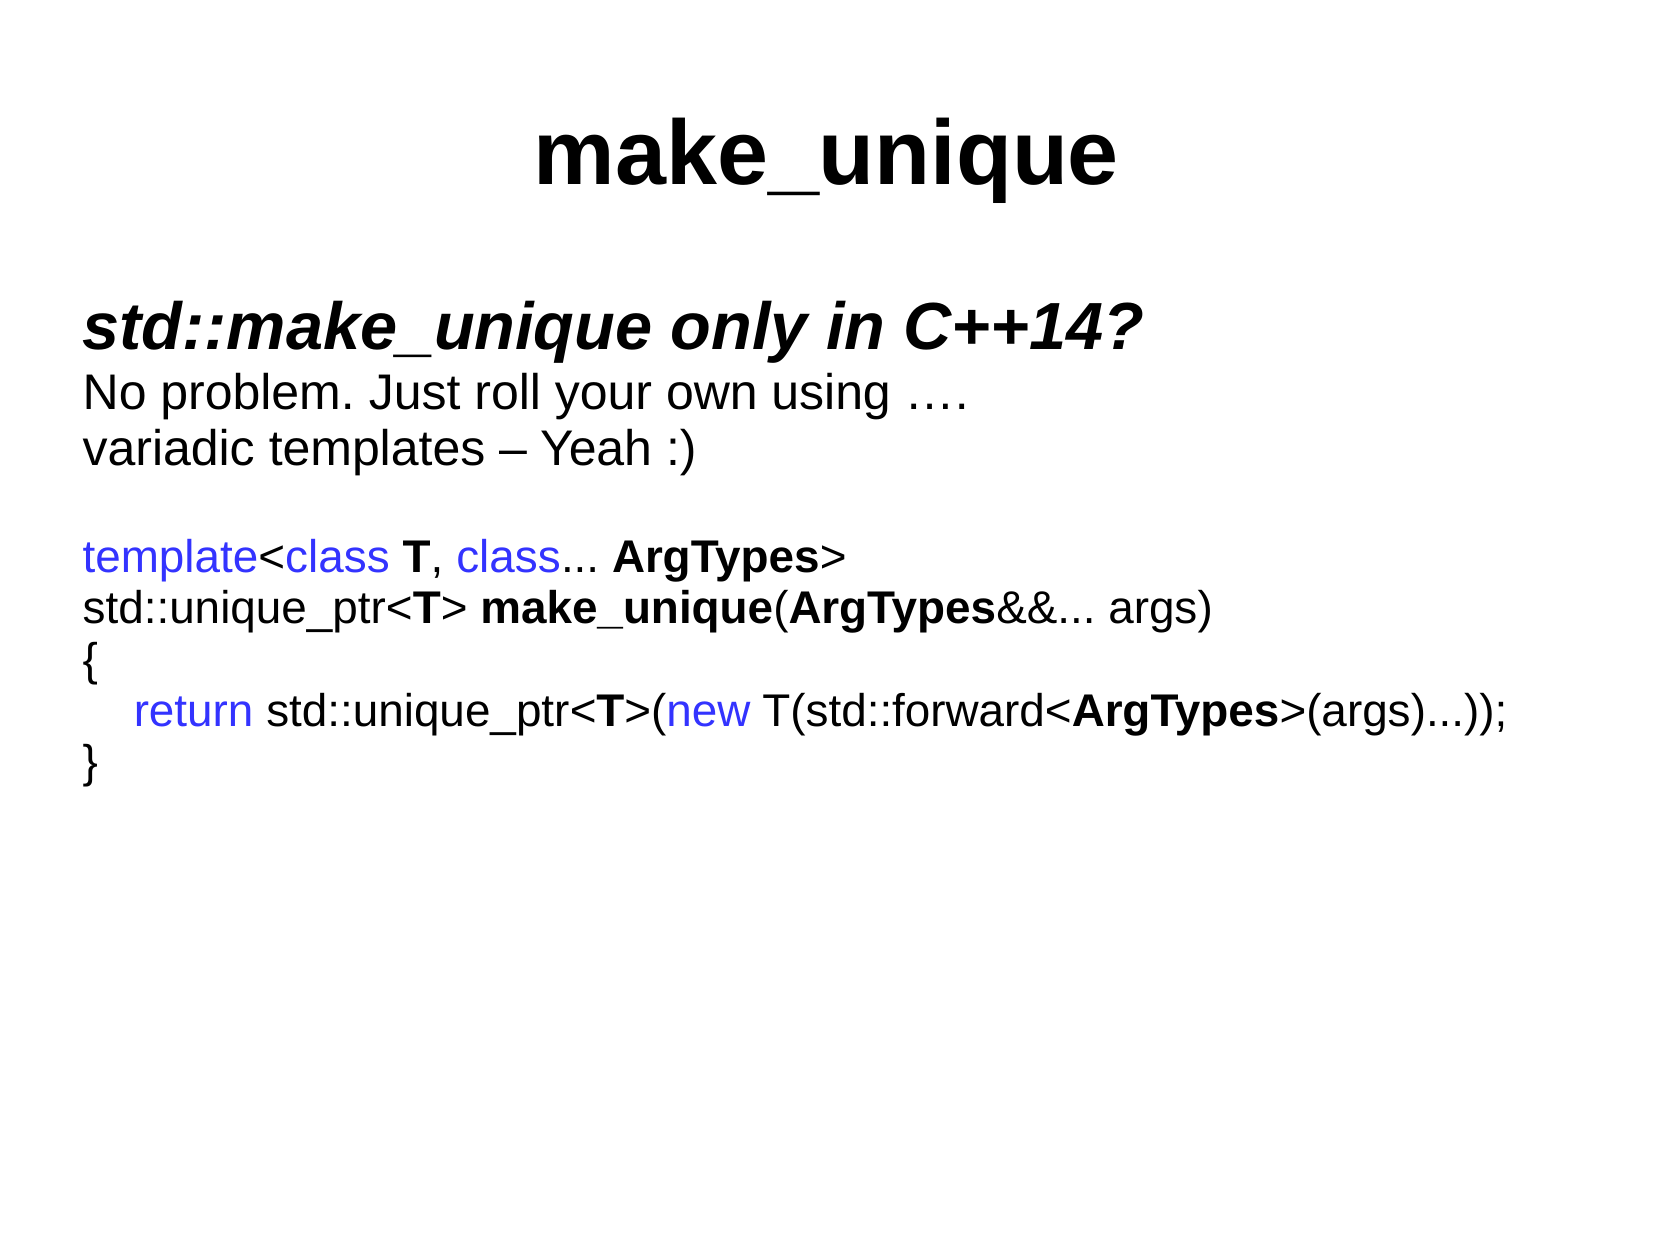

# make_unique
std::make_unique only in C++14?
No problem. Just roll your own using ….
variadic templates – Yeah :)
template<class T, class... ArgTypes>
std::unique_ptr<T> make_unique(ArgTypes&&... args)
{
 return std::unique_ptr<T>(new T(std::forward<ArgTypes>(args)...));
}